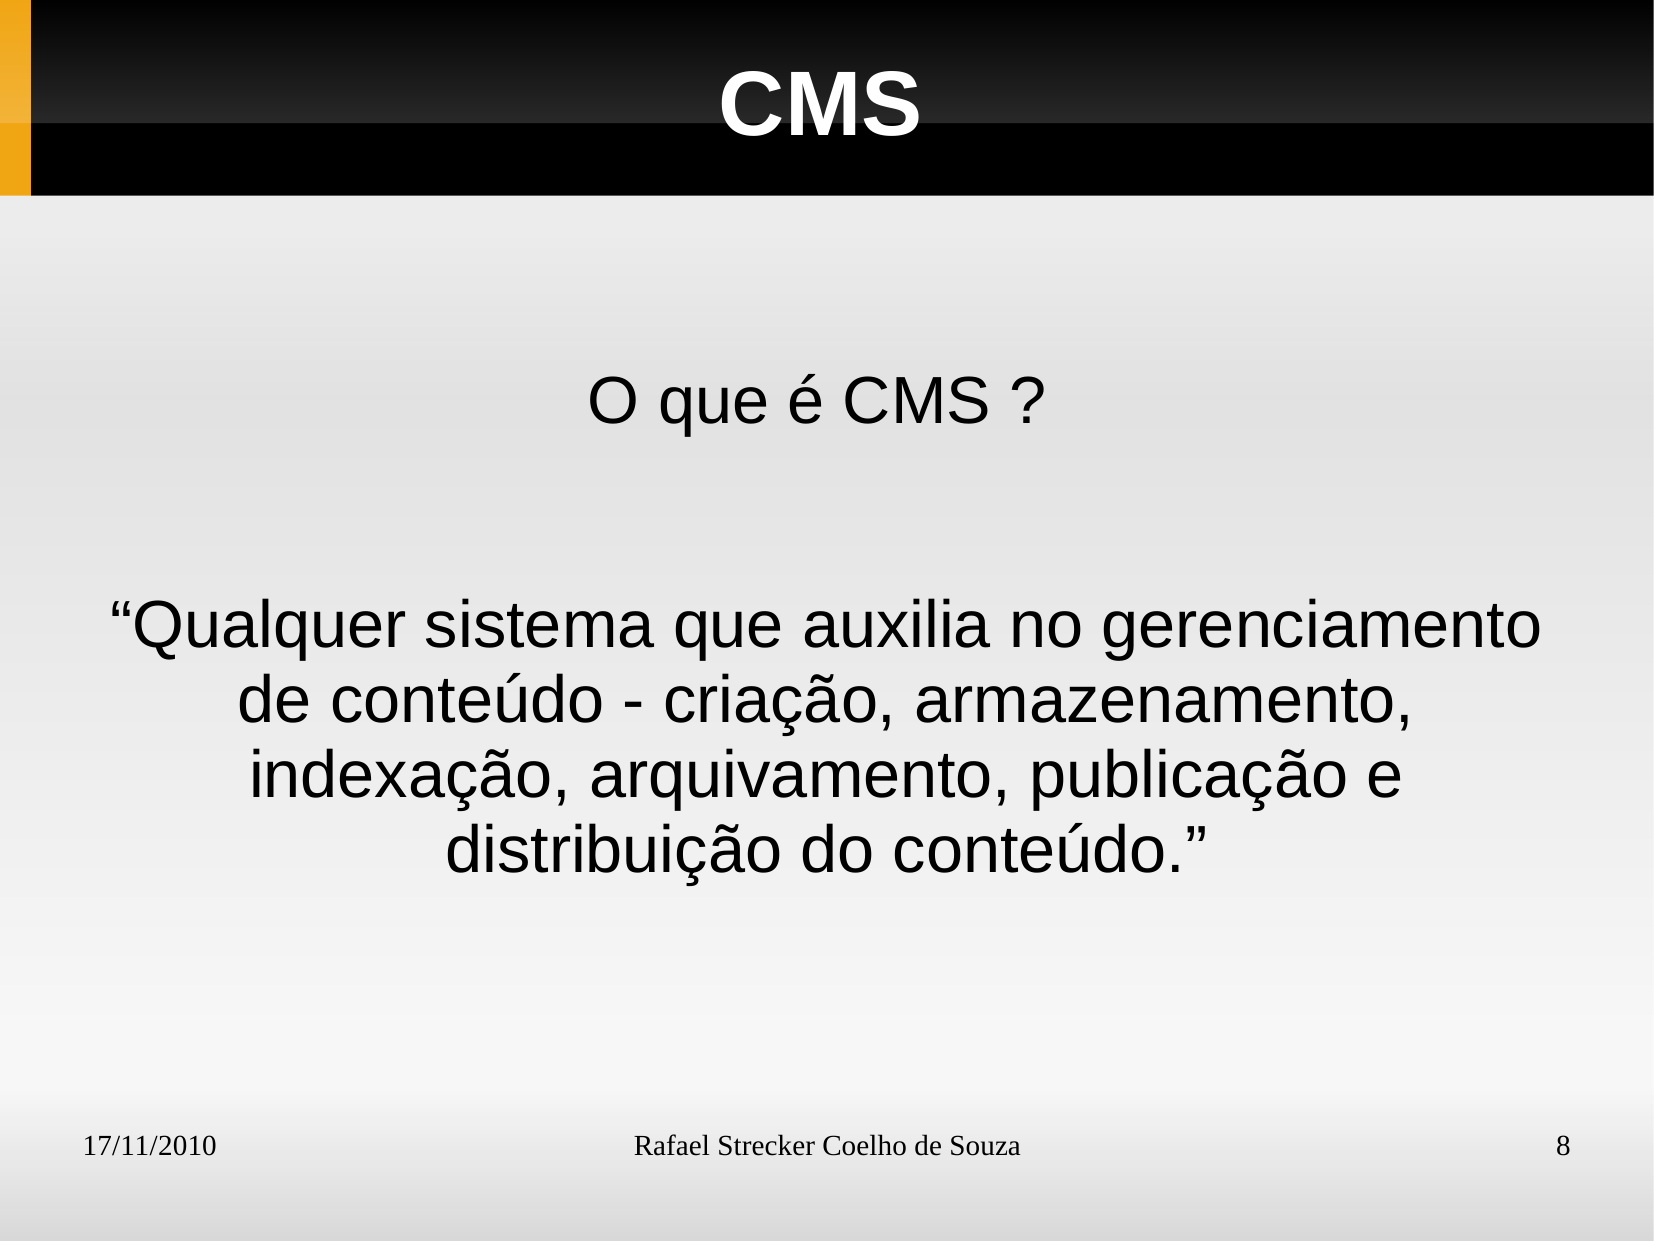

# CMS
O que é CMS ?
“Qualquer sistema que auxilia no gerenciamento de conteúdo - criação, armazenamento, indexação, arquivamento, publicação e distribuição do conteúdo.”
17/11/2010
Rafael Strecker Coelho de Souza
8